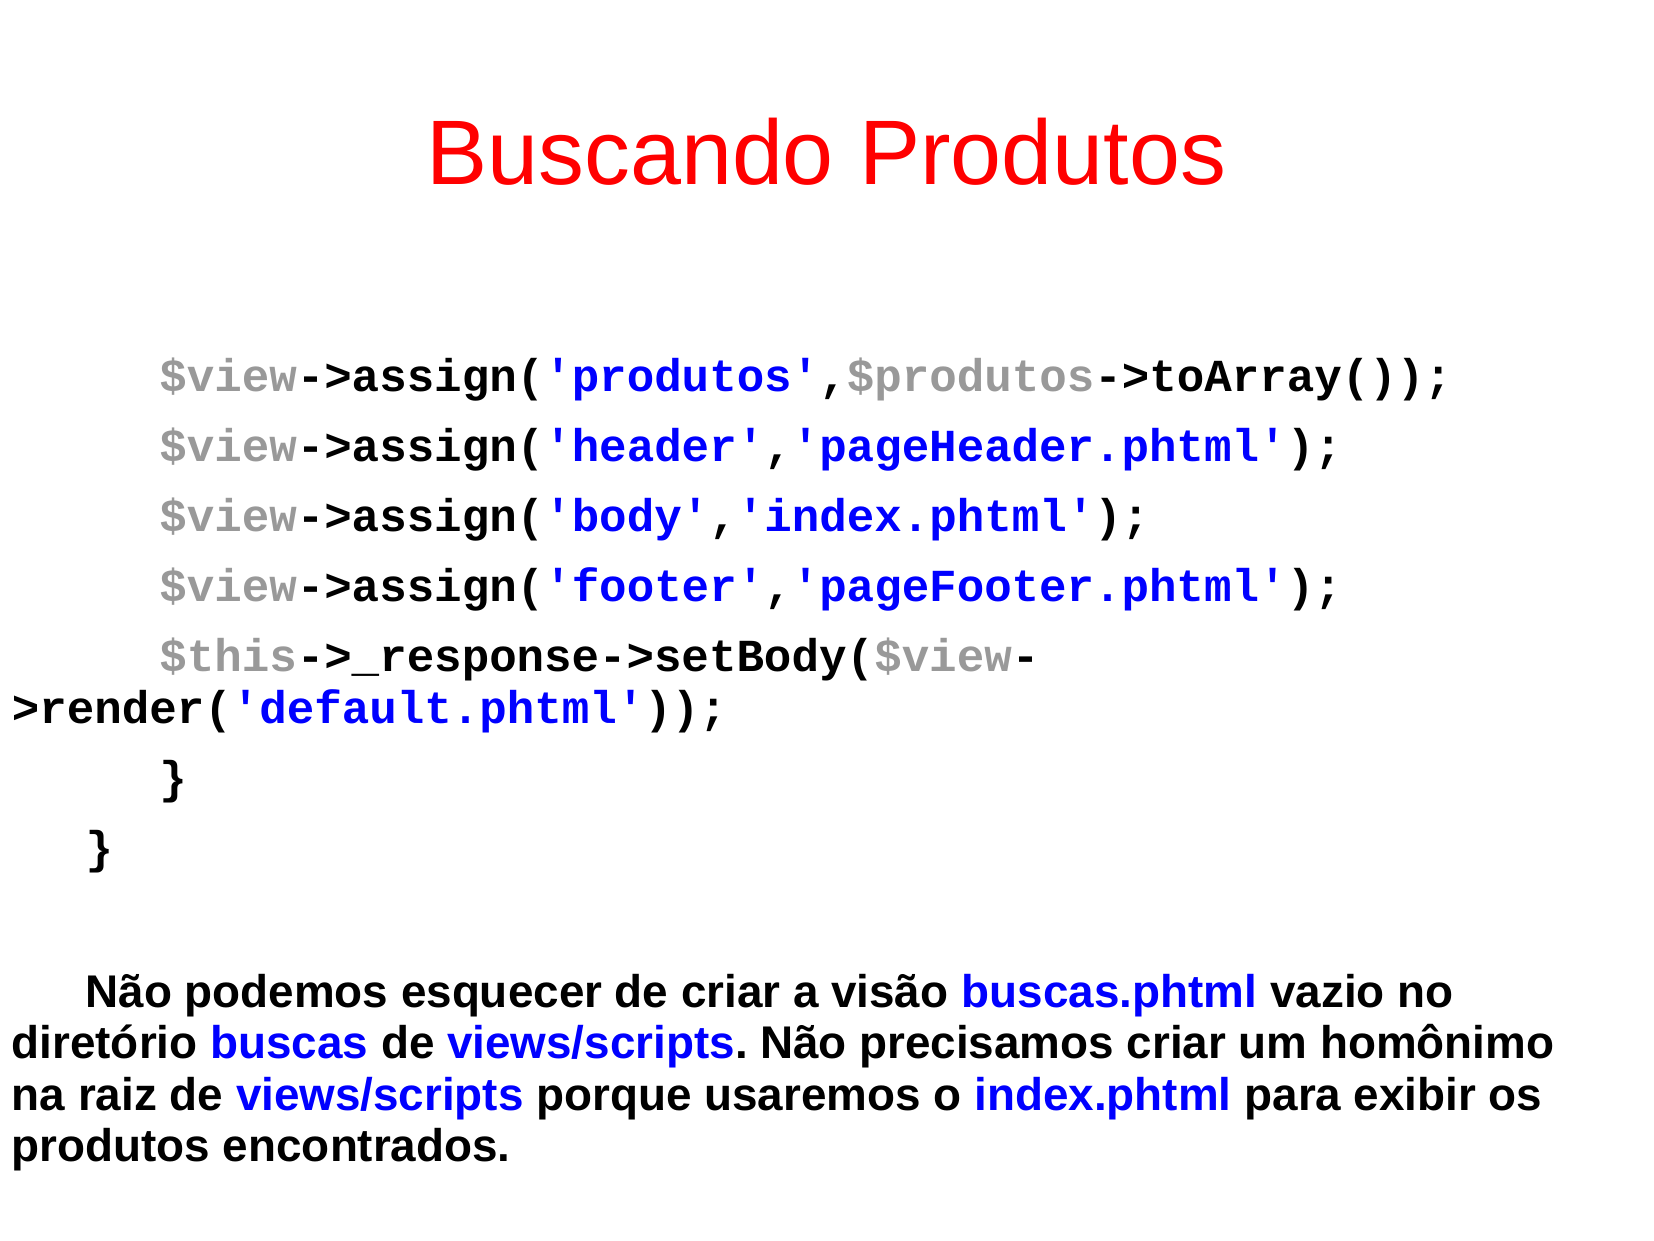

# Buscando Produtos
 		$view->assign('produtos',$produtos->toArray());
 		$view->assign('header','pageHeader.phtml');
 		$view->assign('body','index.phtml');
 		$view->assign('footer','pageFooter.phtml');
 		$this->_response->setBody($view->render('default.phtml'));
 	 	}
 	}
 	Não podemos esquecer de criar a visão buscas.phtml vazio no diretório buscas de views/scripts. Não precisamos criar um homônimo na raiz de views/scripts porque usaremos o index.phtml para exibir os produtos encontrados.